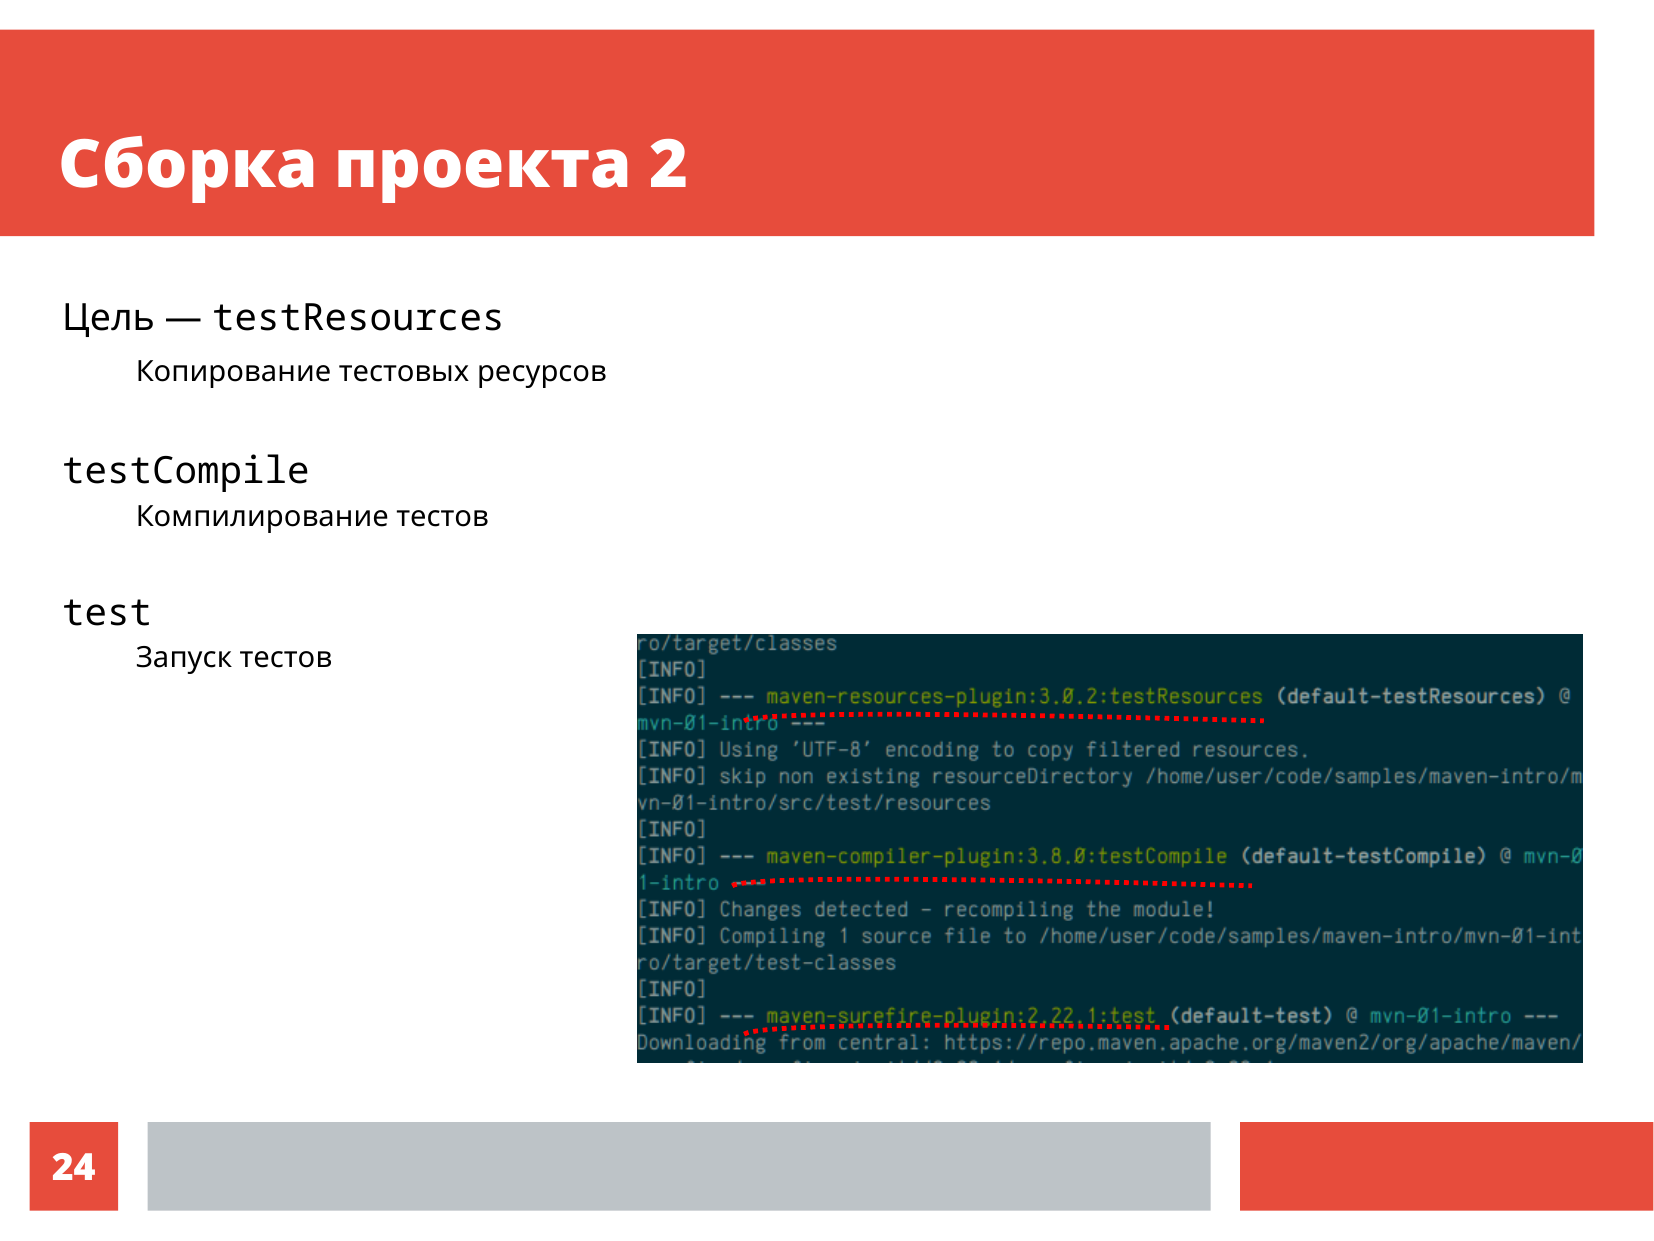

# Сборка проекта 2
Цель — testResources
	Копирование тестовых ресурсов
testCompile
	Компилирование тестов
test
	Запуск тестов
24